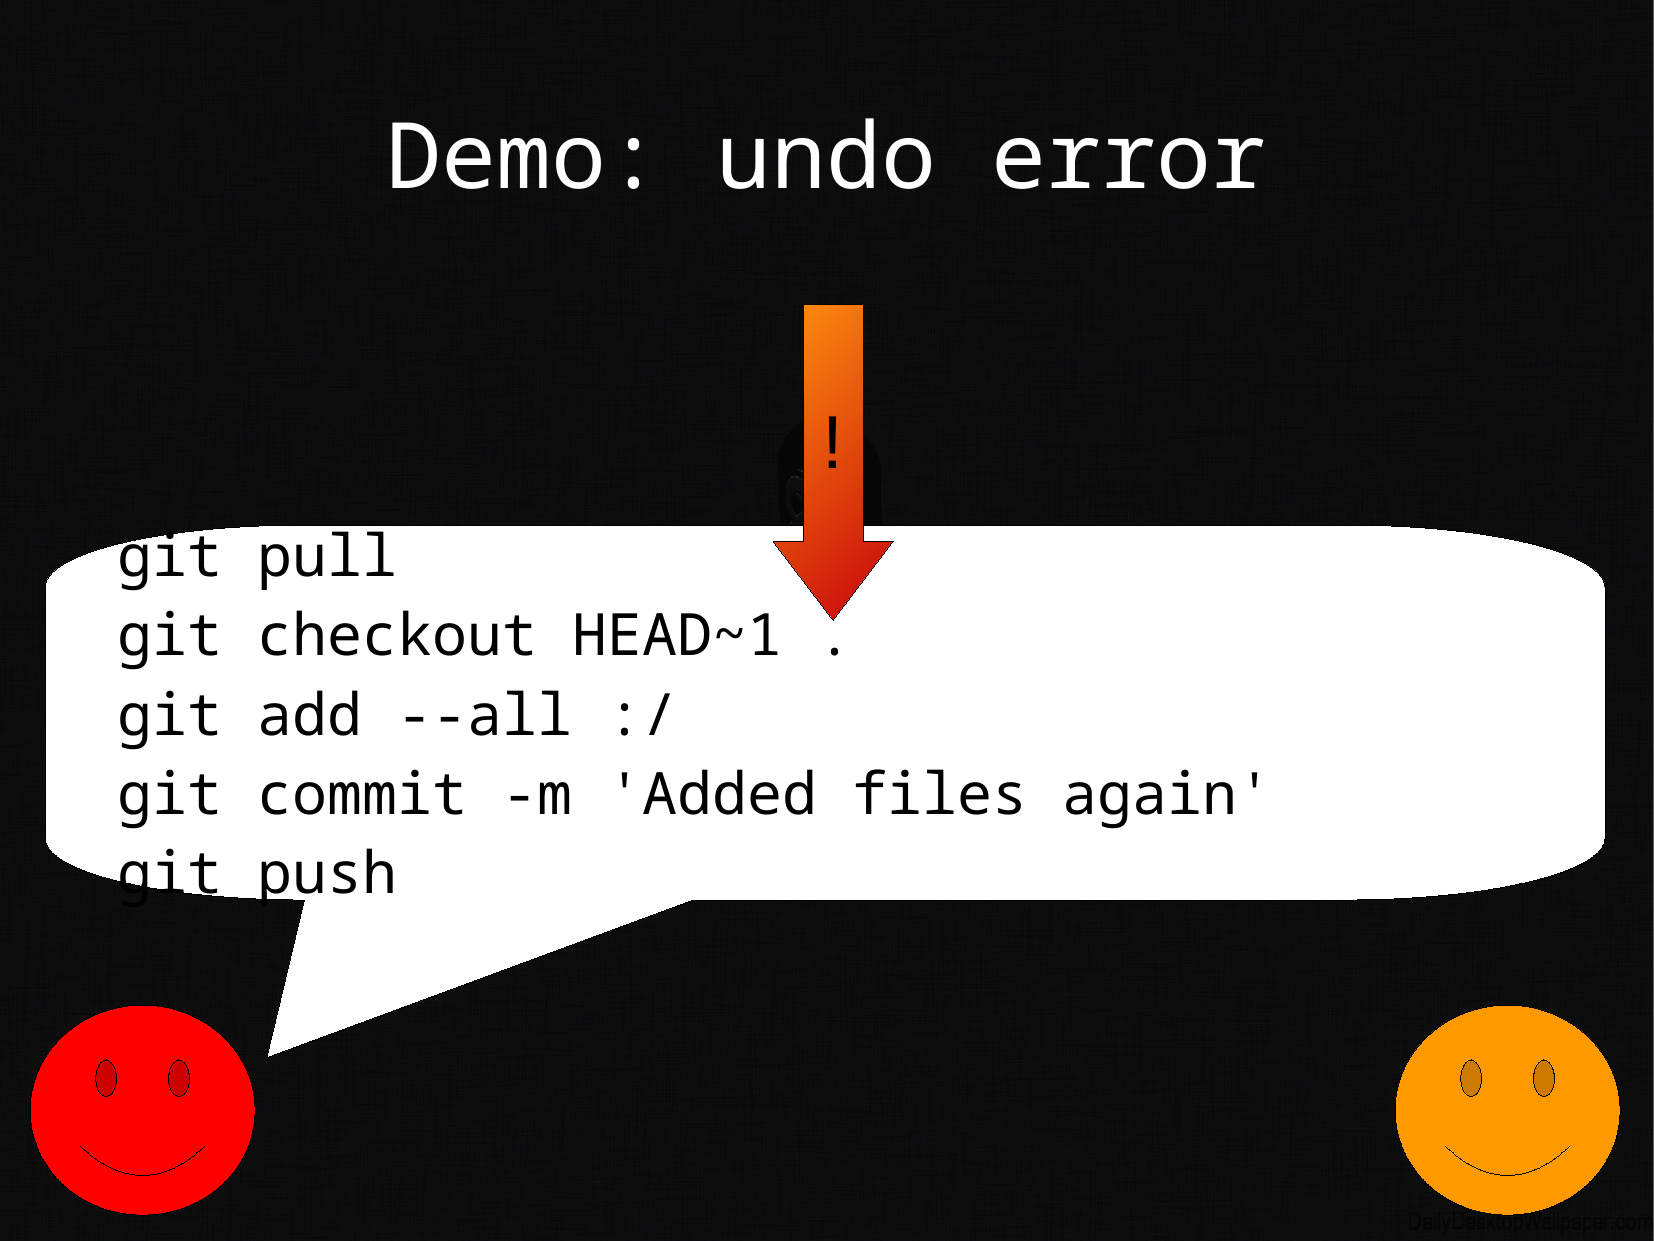

# Demo: undo error
!
git pull
git checkout HEAD~1 .
git add --all :/
git commit -m 'Added files again'
git push